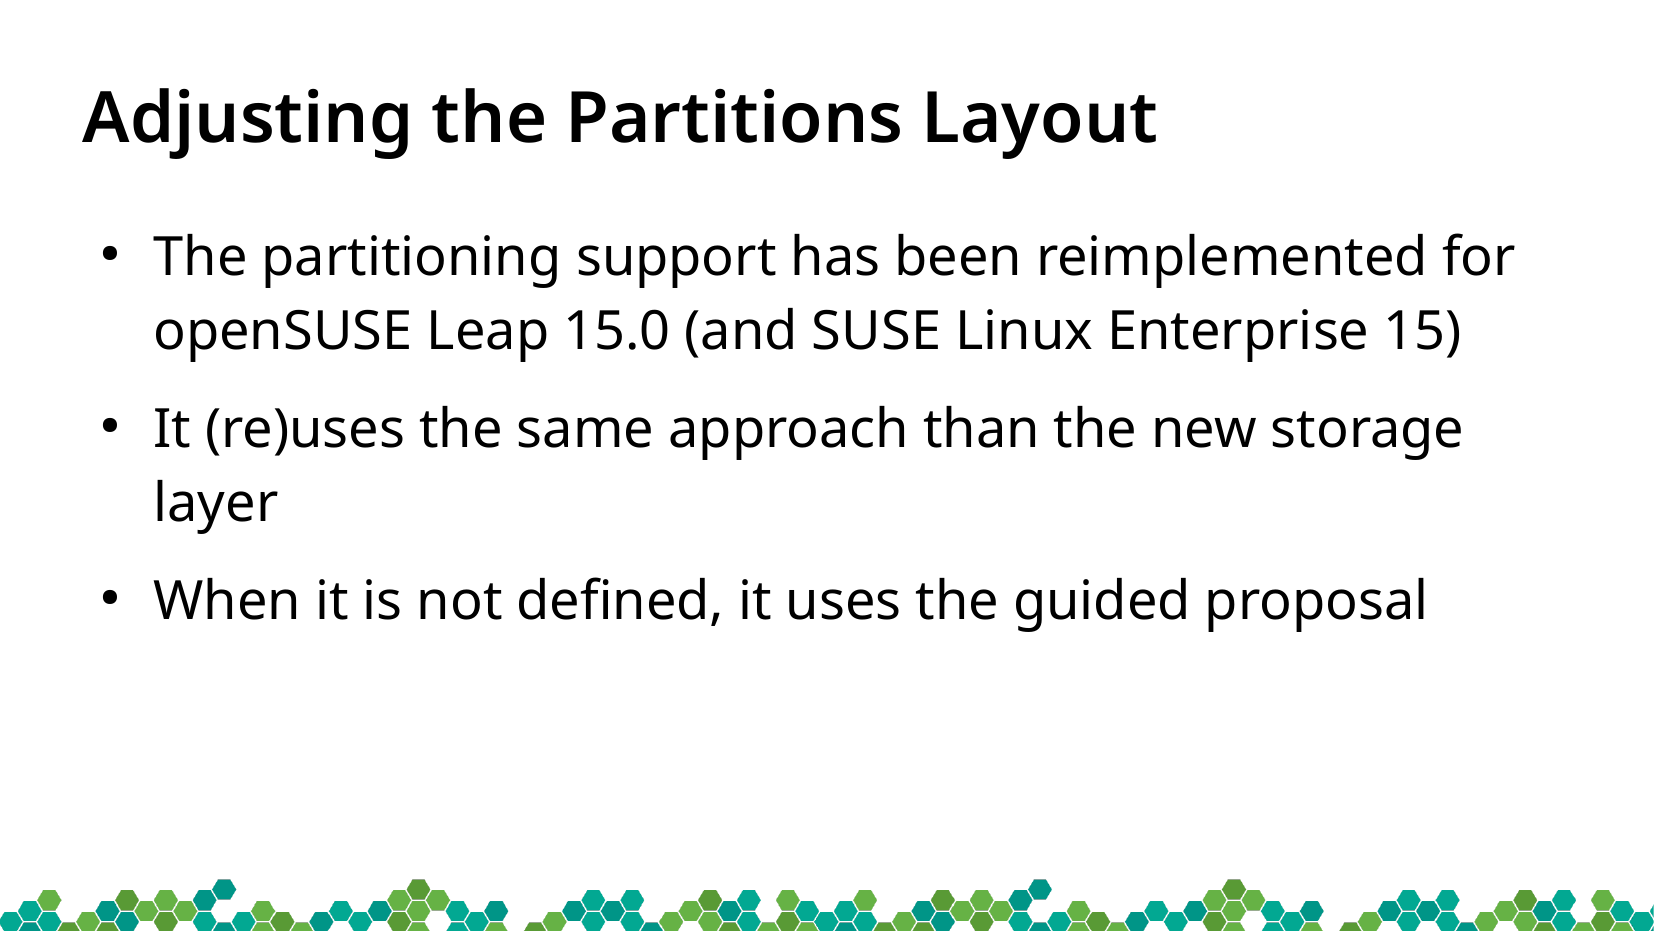

# Adjusting the Partitions Layout
The partitioning support has been reimplemented for openSUSE Leap 15.0 (and SUSE Linux Enterprise 15)
It (re)uses the same approach than the new storage layer
When it is not defined, it uses the guided proposal